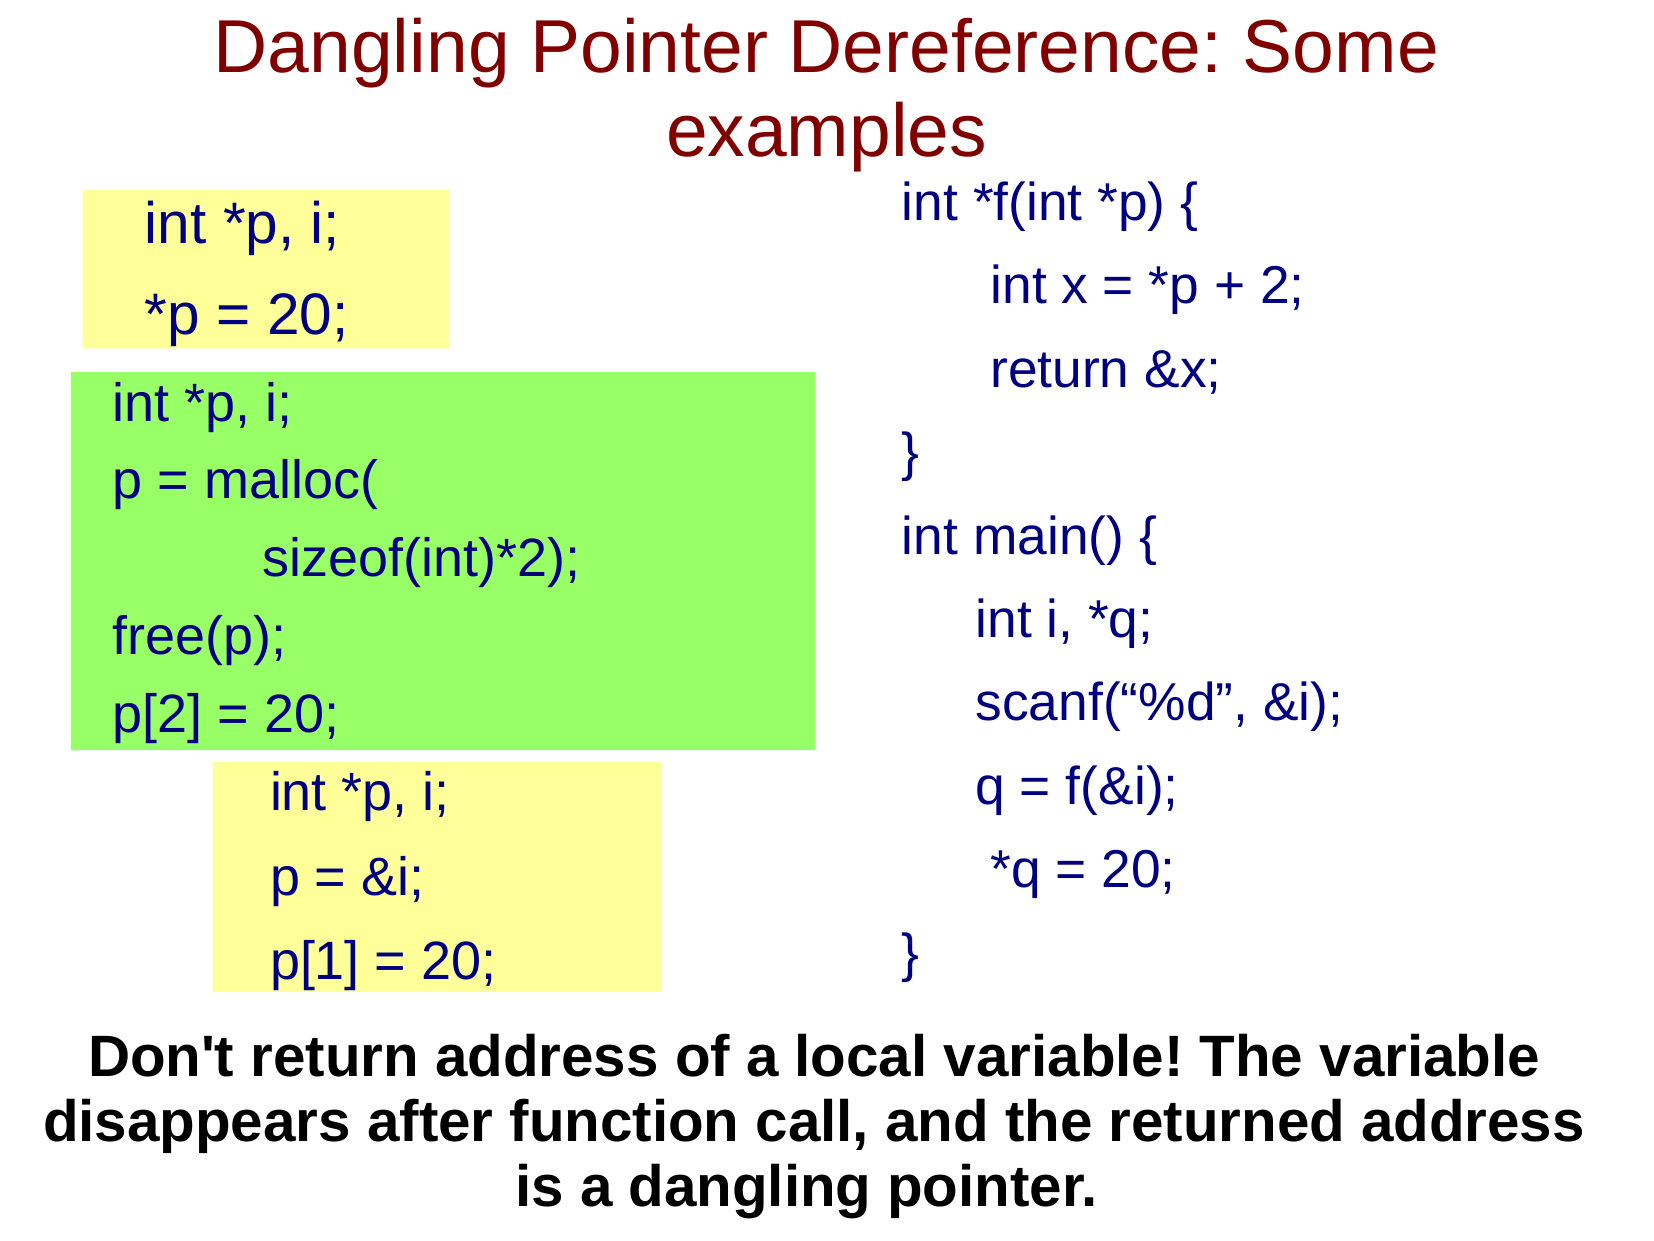

# Dangling Pointer Dereference: Some examples
int *f(int *p) {
 int x = *p + 2;
 return &x;
}
int main() {
 int i, *q;
 scanf(“%d”, &i);
 q = f(&i);
 *q = 20;
}
int *p, i;
*p = 20;
int *p, i;
p = malloc(
 sizeof(int)*2);
free(p);
p[2] = 20;
int *p, i;
p = &i;
p[1] = 20;
Don't return address of a local variable! The variable disappears after function call, and the returned address is a dangling pointer.